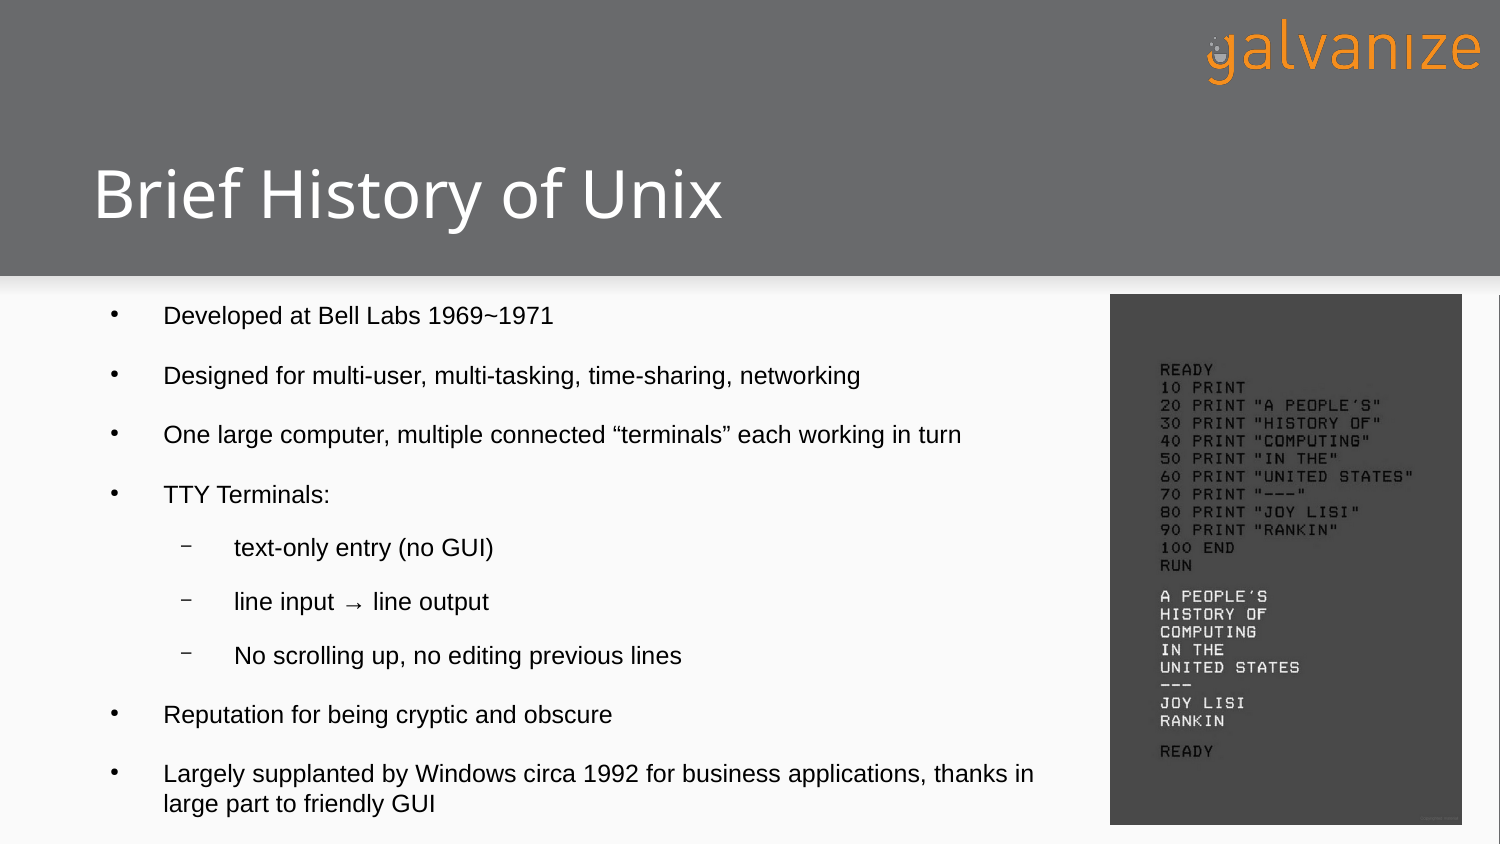

# Brief History of Unix
Developed at Bell Labs 1969~1971
Designed for multi-user, multi-tasking, time-sharing, networking
One large computer, multiple connected “terminals” each working in turn
TTY Terminals:
text-only entry (no GUI)
line input → line output
No scrolling up, no editing previous lines
Reputation for being cryptic and obscure
Largely supplanted by Windows circa 1992 for business applications, thanks in large part to friendly GUI